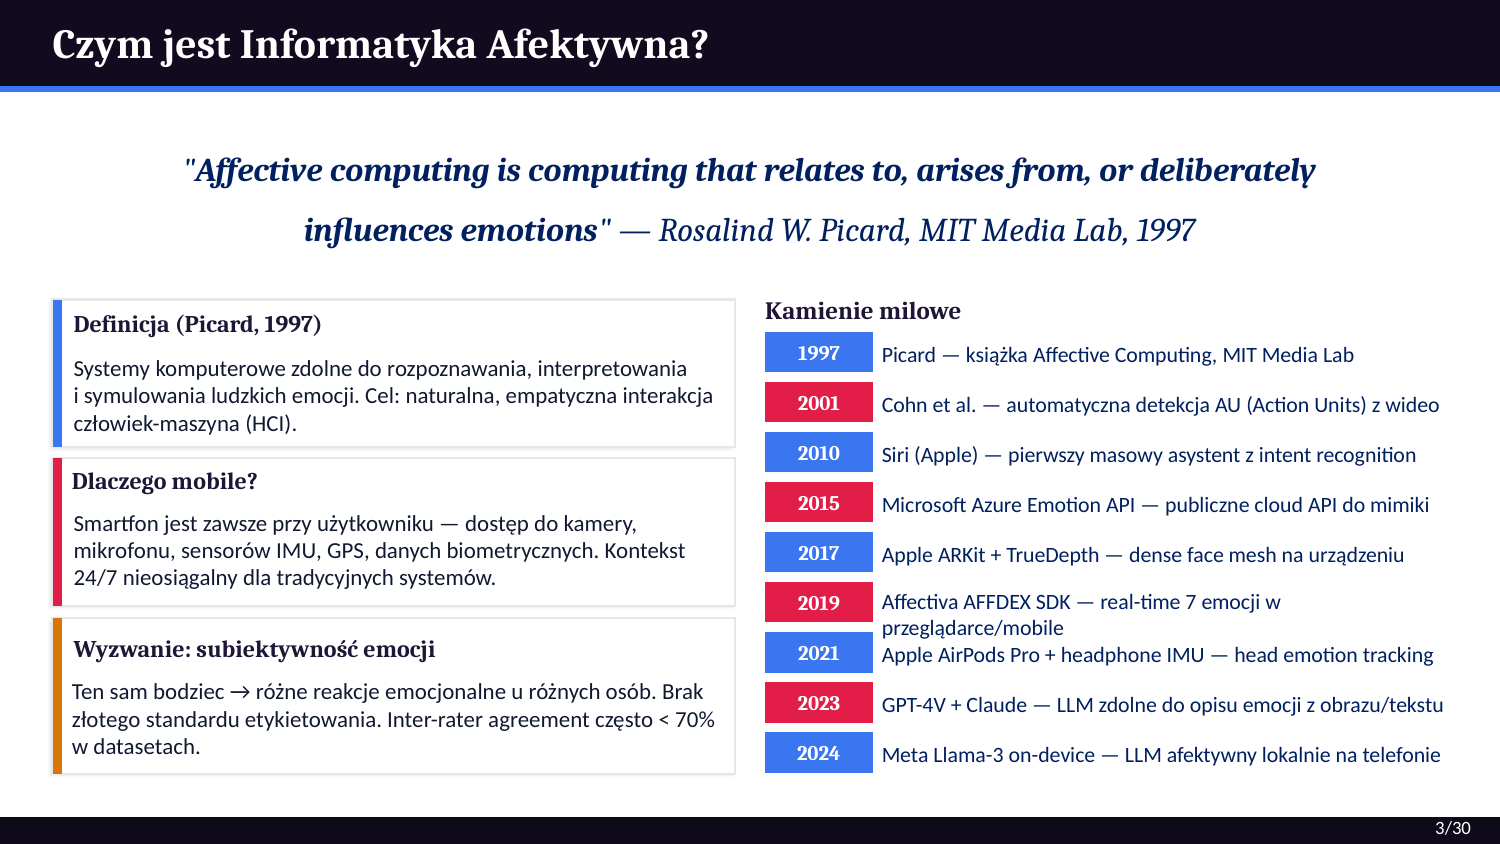

Czym jest Informatyka Afektywna?
"Affective computing is computing that relates to, arises from, or deliberately influences emotions" — Rosalind W. Picard, MIT Media Lab, 1997
Kamienie milowe
1997
Picard — książka Affective Computing, MIT Media Lab
2001
Cohn et al. — automatyczna detekcja AU (Action Units) z wideo
2010
Siri (Apple) — pierwszy masowy asystent z intent recognition
2015
Microsoft Azure Emotion API — publiczne cloud API do mimiki
2017
Apple ARKit + TrueDepth — dense face mesh na urządzeniu
2019
Affectiva AFFDEX SDK — real-time 7 emocji w przeglądarce/mobile
2021
Apple AirPods Pro + headphone IMU — head emotion tracking
2023
GPT-4V + Claude — LLM zdolne do opisu emocji z obrazu/tekstu
2024
Meta Llama-3 on-device — LLM afektywny lokalnie na telefonie
Definicja (Picard, 1997)
Systemy komputerowe zdolne do rozpoznawania, interpretowania
i symulowania ludzkich emocji. Cel: naturalna, empatyczna interakcja człowiek-maszyna (HCI).
Dlaczego mobile?
Smartfon jest zawsze przy użytkowniku — dostęp do kamery, mikrofonu, sensorów IMU, GPS, danych biometrycznych. Kontekst 24/7 nieosiągalny dla tradycyjnych systemów.
Wyzwanie: subiektywność emocji
Ten sam bodziec → różne reakcje emocjonalne u różnych osób. Brak złotego standardu etykietowania. Inter-rater agreement często < 70% w datasetach.